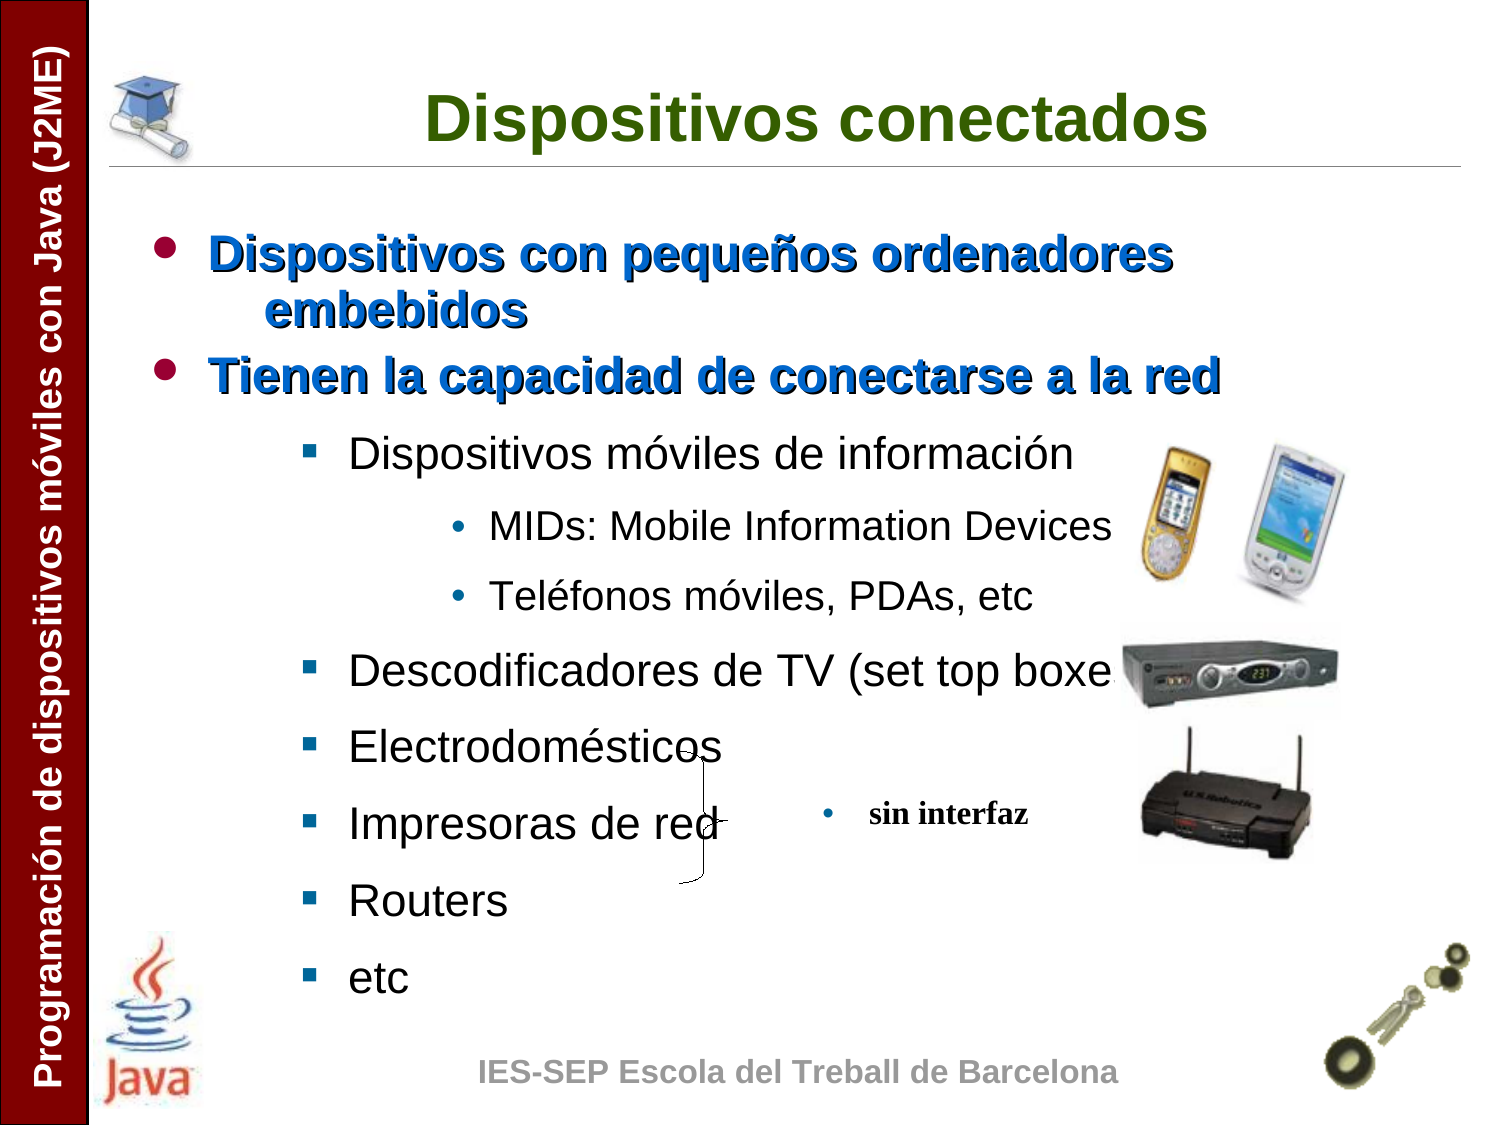

# Dispositivos conectados
Dispositivos con pequeños ordenadores embebidos
Tienen la capacidad de conectarse a la red
Dispositivos móviles de información
MIDs: Mobile Information Devices
Teléfonos móviles, PDAs, etc
Descodificadores de TV (set top boxes)
Electrodomésticos
Impresoras de red
Routers
etc
sin interfaz